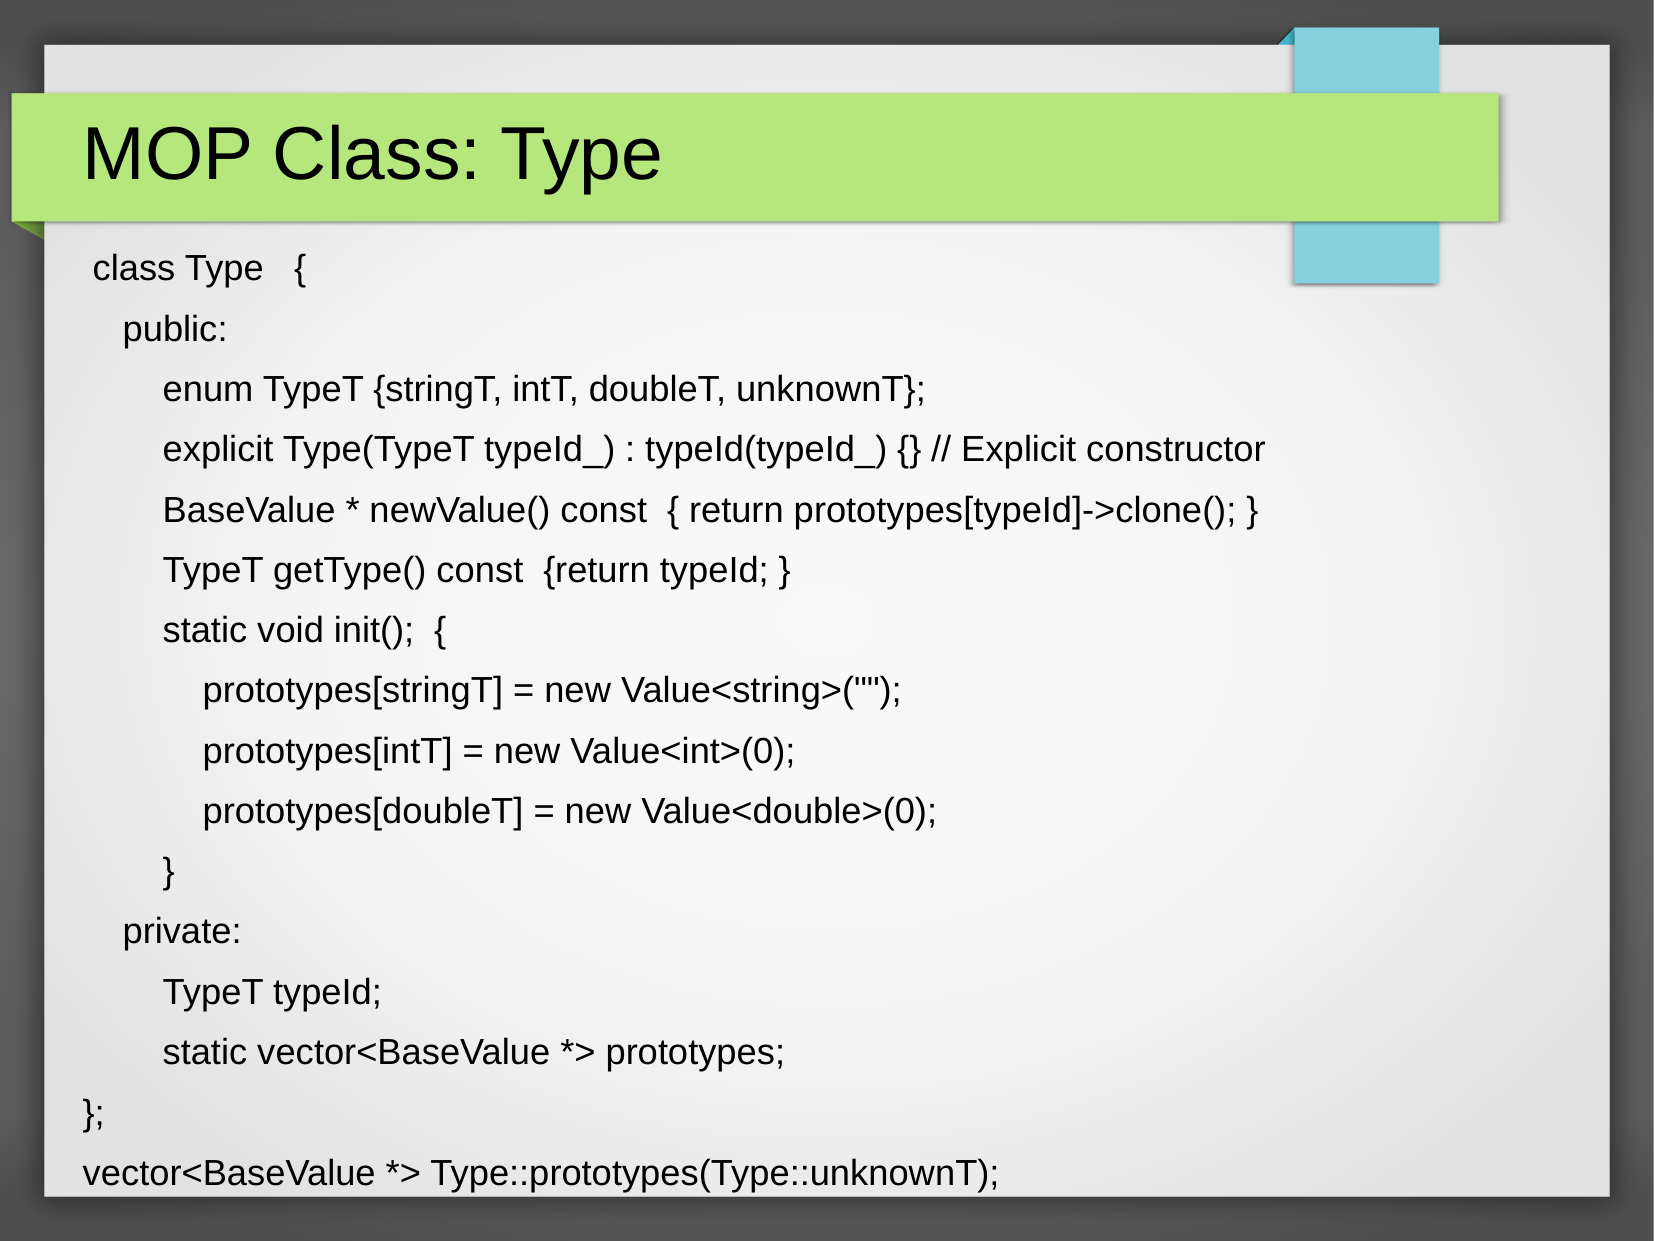

# MOP Class: Type
 class Type {
 public:
 enum TypeT {stringT, intT, doubleT, unknownT};
 explicit Type(TypeT typeId_) : typeId(typeId_) {} // Explicit constructor
 BaseValue * newValue() const { return prototypes[typeId]->clone(); }
 TypeT getType() const {return typeId; }
 static void init(); {
 prototypes[stringT] = new Value<string>("");
 prototypes[intT] = new Value<int>(0);
 prototypes[doubleT] = new Value<double>(0);
 }
 private:
 TypeT typeId;
 static vector<BaseValue *> prototypes;
};
vector<BaseValue *> Type::prototypes(Type::unknownT);